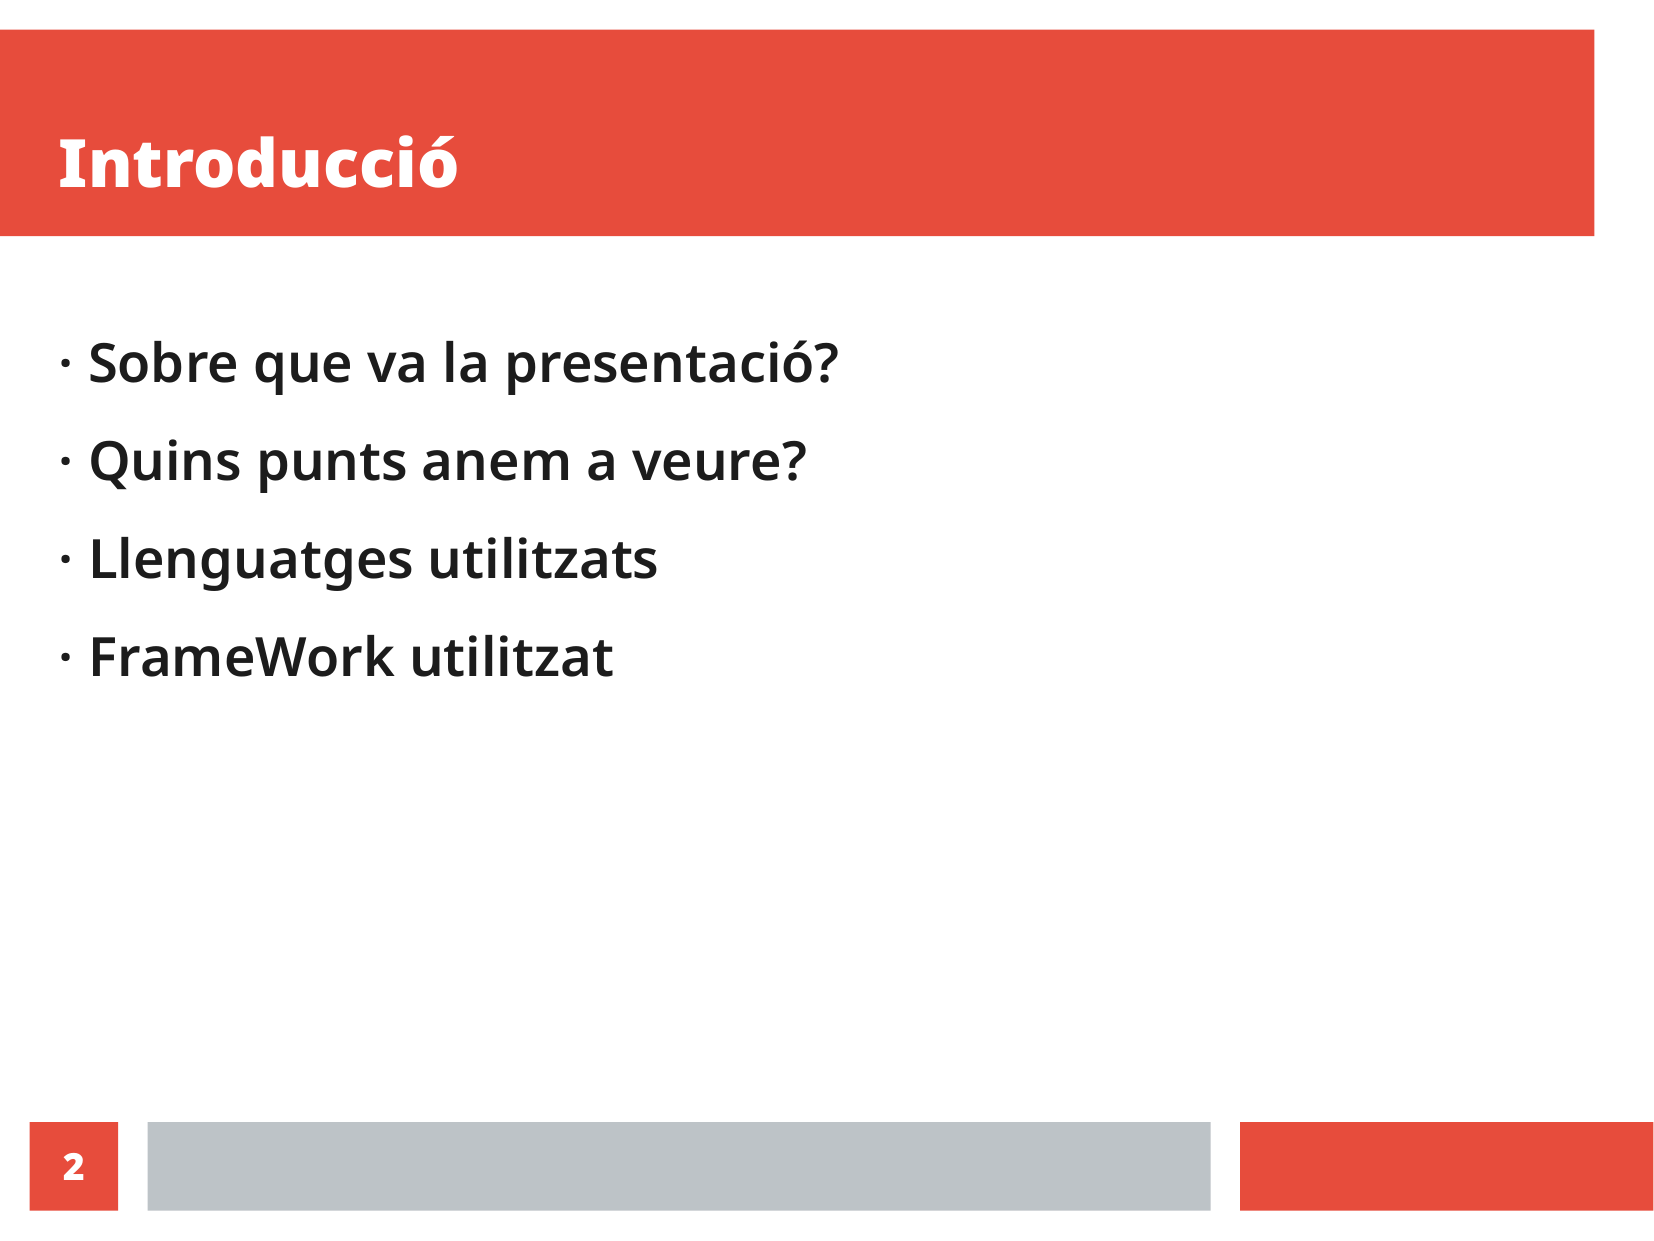

# Introducció
· Sobre que va la presentació?
· Quins punts anem a veure?
· Llenguatges utilitzats
· FrameWork utilitzat
2